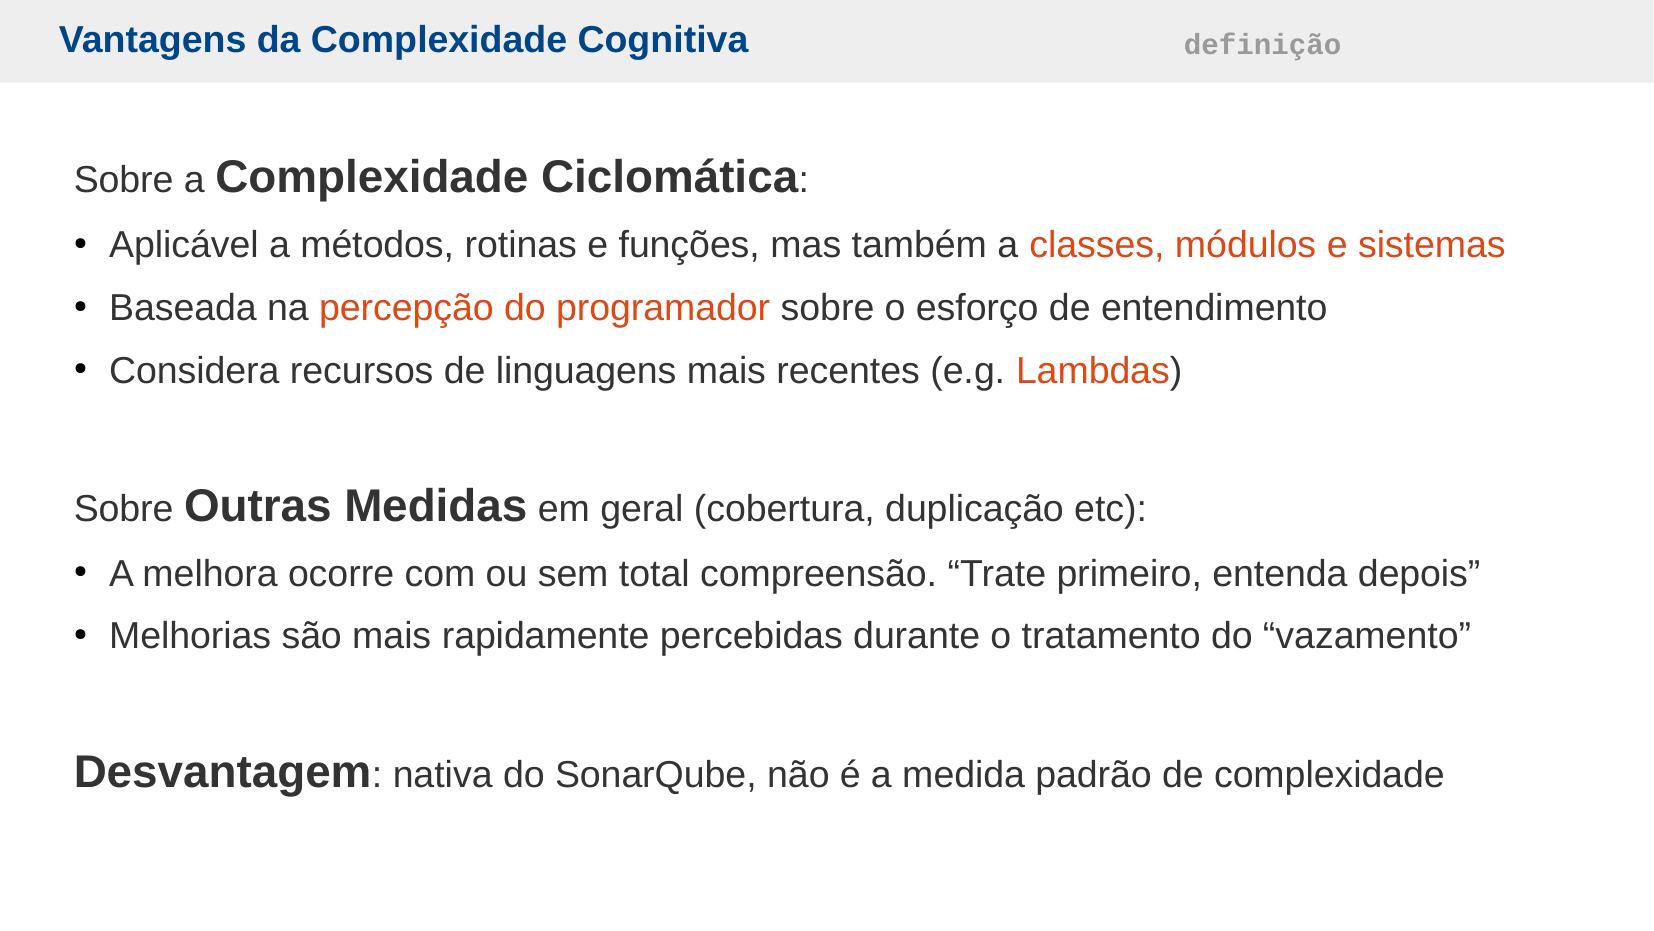

Vantagens da Complexidade Cognitiva
definição
Sobre a Complexidade Ciclomática:
Aplicável a métodos, rotinas e funções, mas também a classes, módulos e sistemas
Baseada na percepção do programador sobre o esforço de entendimento
Considera recursos de linguagens mais recentes (e.g. Lambdas)
Sobre Outras Medidas em geral (cobertura, duplicação etc):
A melhora ocorre com ou sem total compreensão. “Trate primeiro, entenda depois”
Melhorias são mais rapidamente percebidas durante o tratamento do “vazamento”
Desvantagem: nativa do SonarQube, não é a medida padrão de complexidade
#